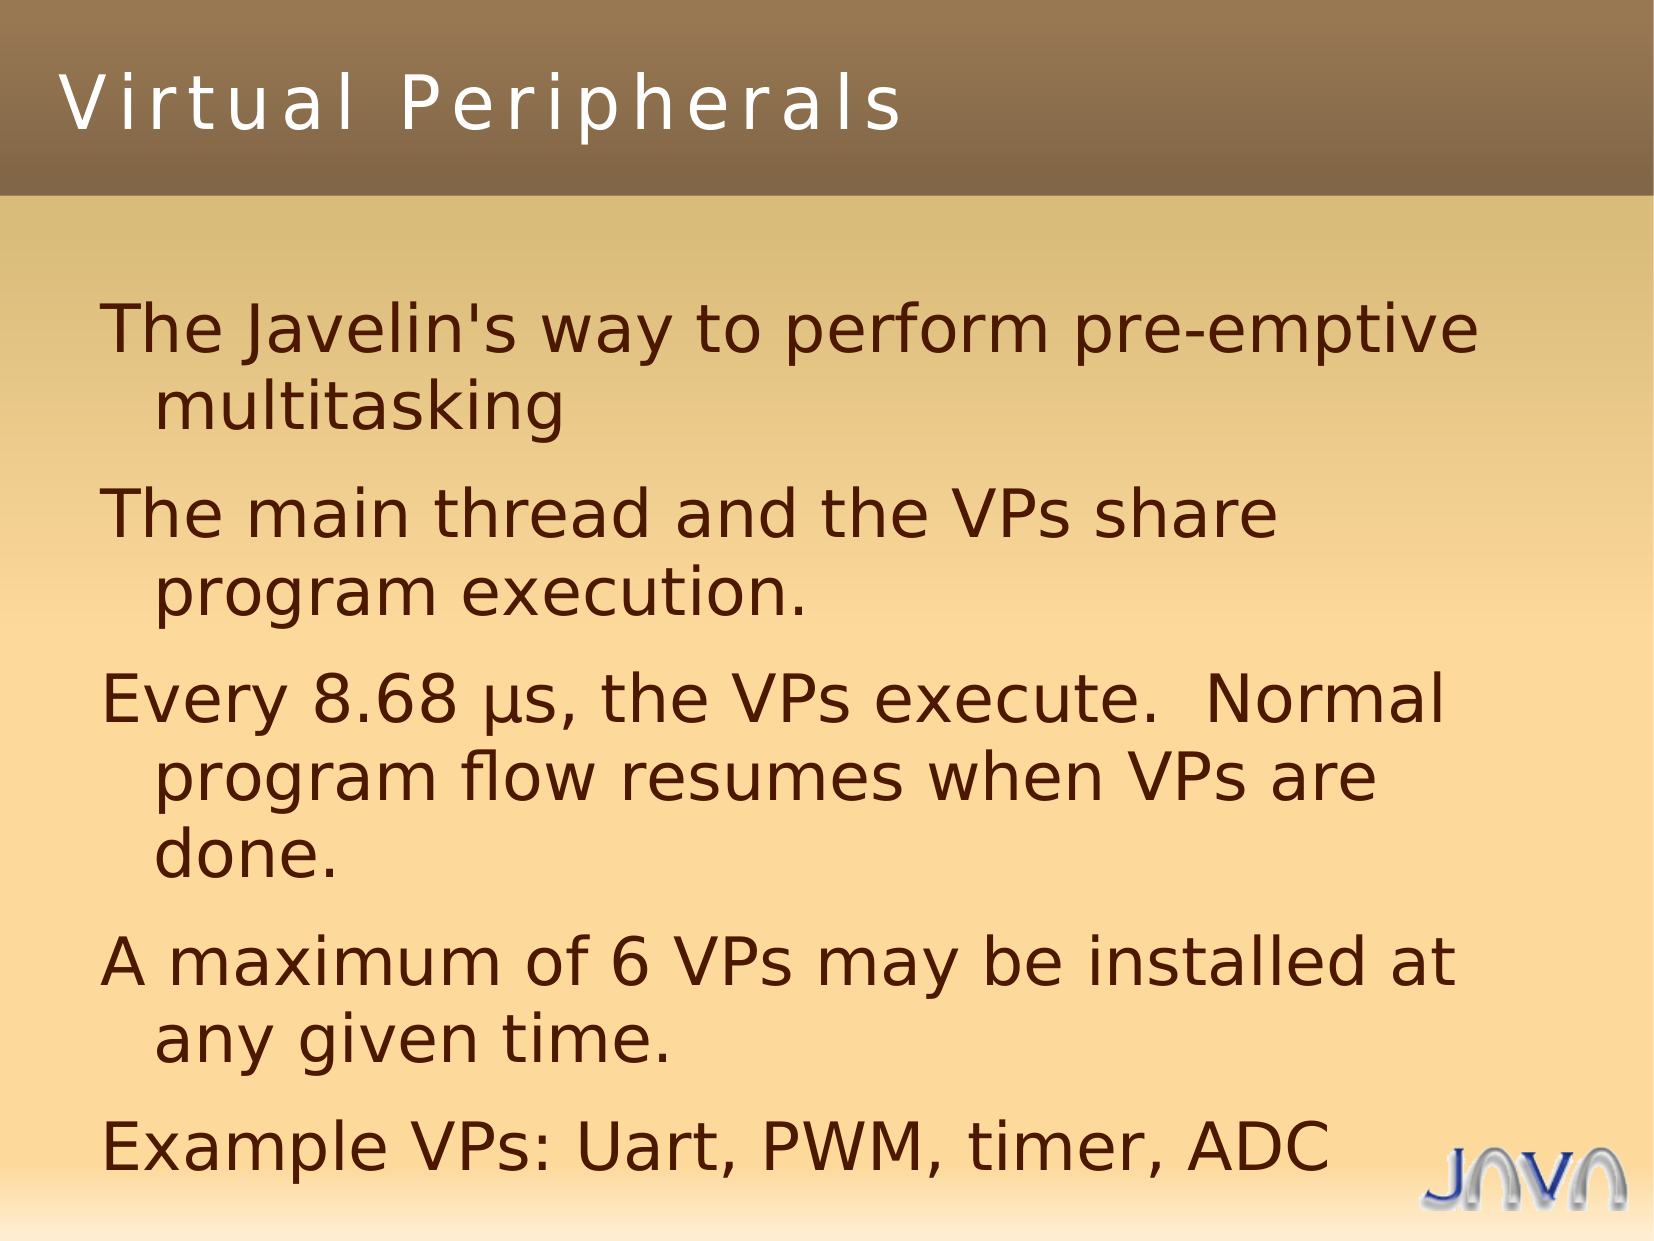

# Virtual Peripherals
The Javelin's way to perform pre-emptive multitasking
The main thread and the VPs share program execution.
Every 8.68 µs, the VPs execute. Normal program flow resumes when VPs are done.
A maximum of 6 VPs may be installed at any given time.
Example VPs: Uart, PWM, timer, ADC